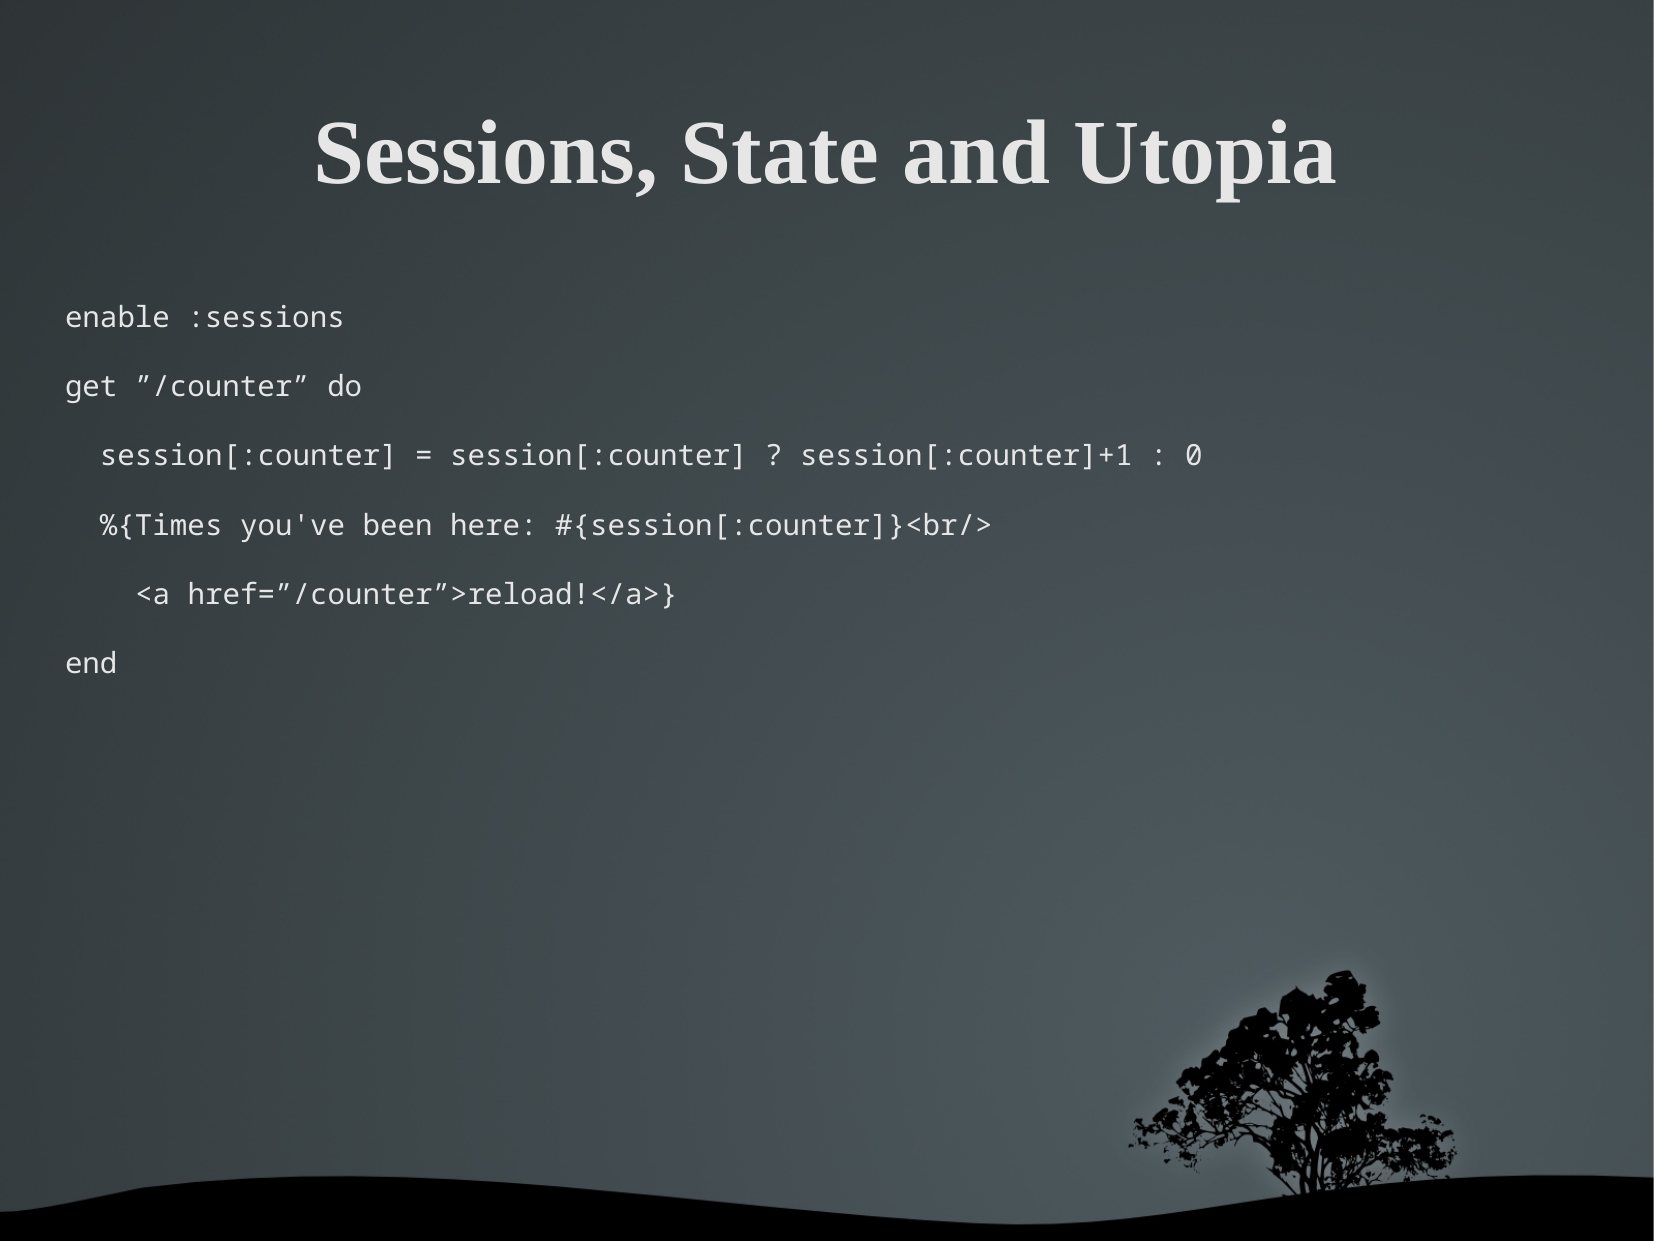

# Sessions, State and Utopia
enable :sessions
get ”/counter” do
 session[:counter] = session[:counter] ? session[:counter]+1 : 0
 %{Times you've been here: #{session[:counter]}<br/>
 <a href=”/counter”>reload!</a>}
end